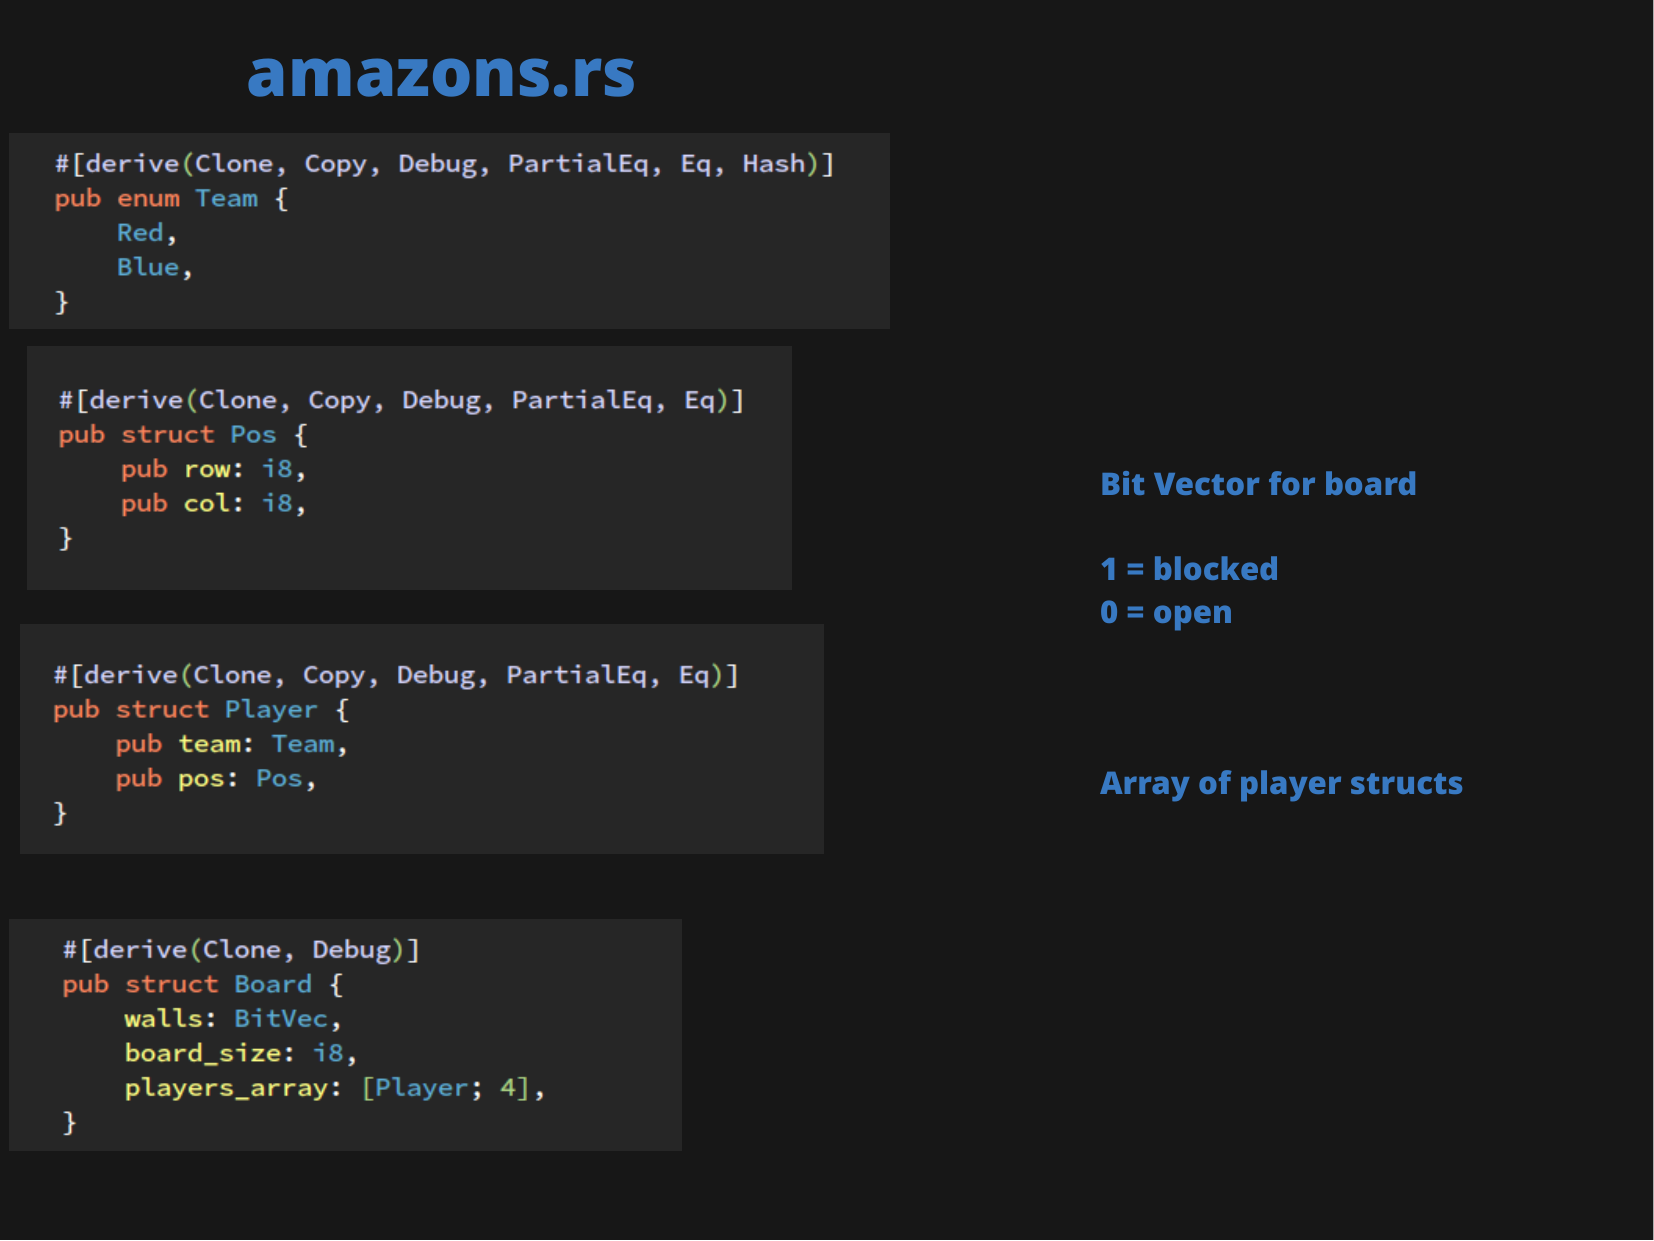

amazons.rs
Bit Vector for board
1 = blocked
0 = open
Array of player structs